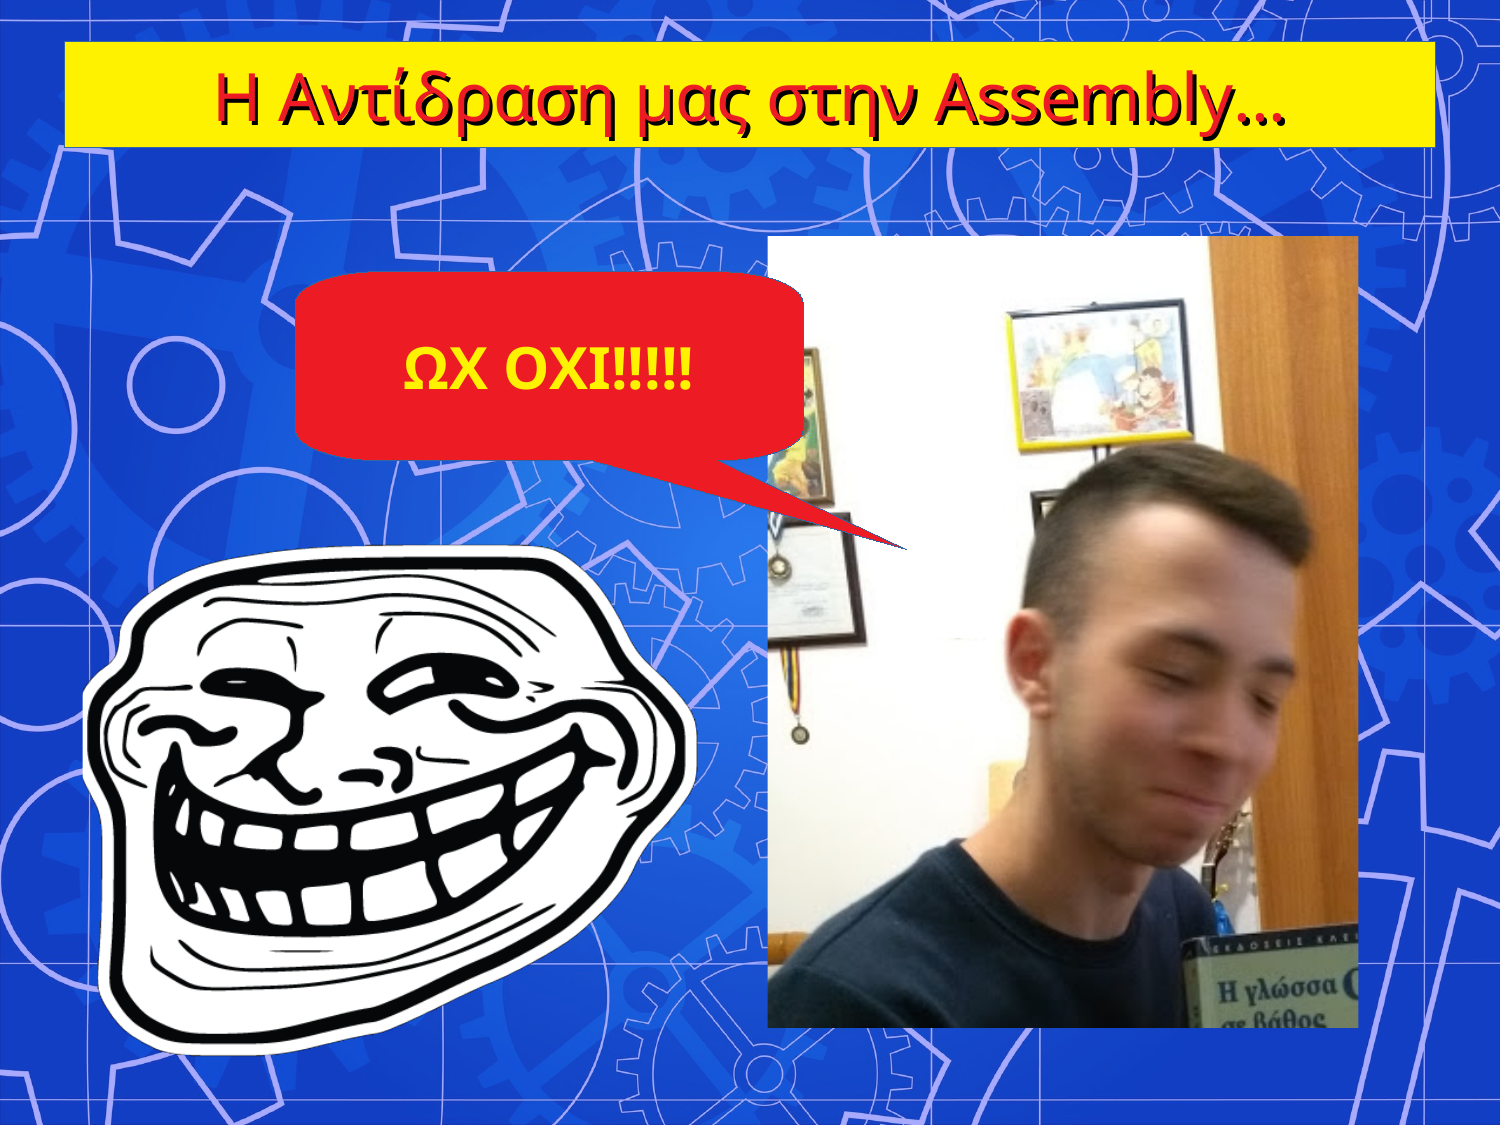

Η Αντίδραση μας στην Assembly...
ΩΧ ΟΧΙ!!!!!